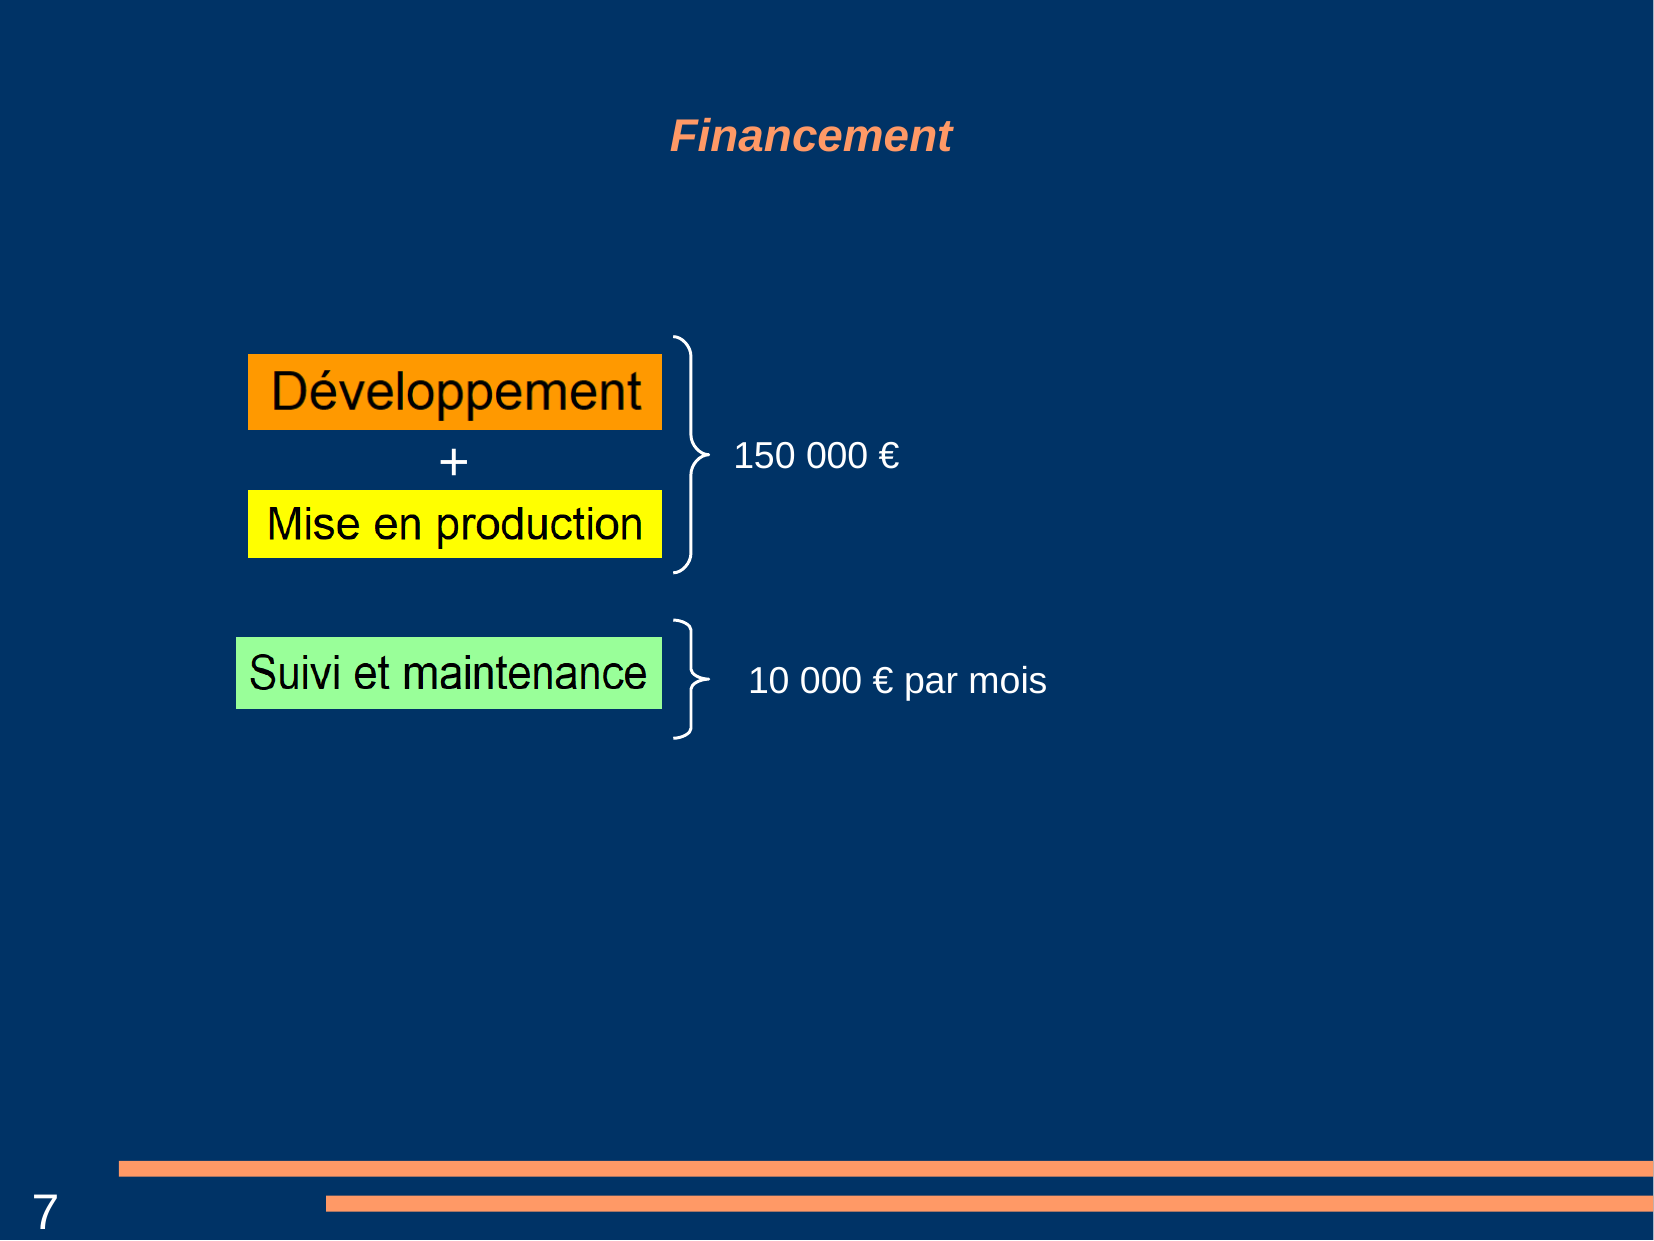

# Financement
+
150 000 €
 10 000 € par mois